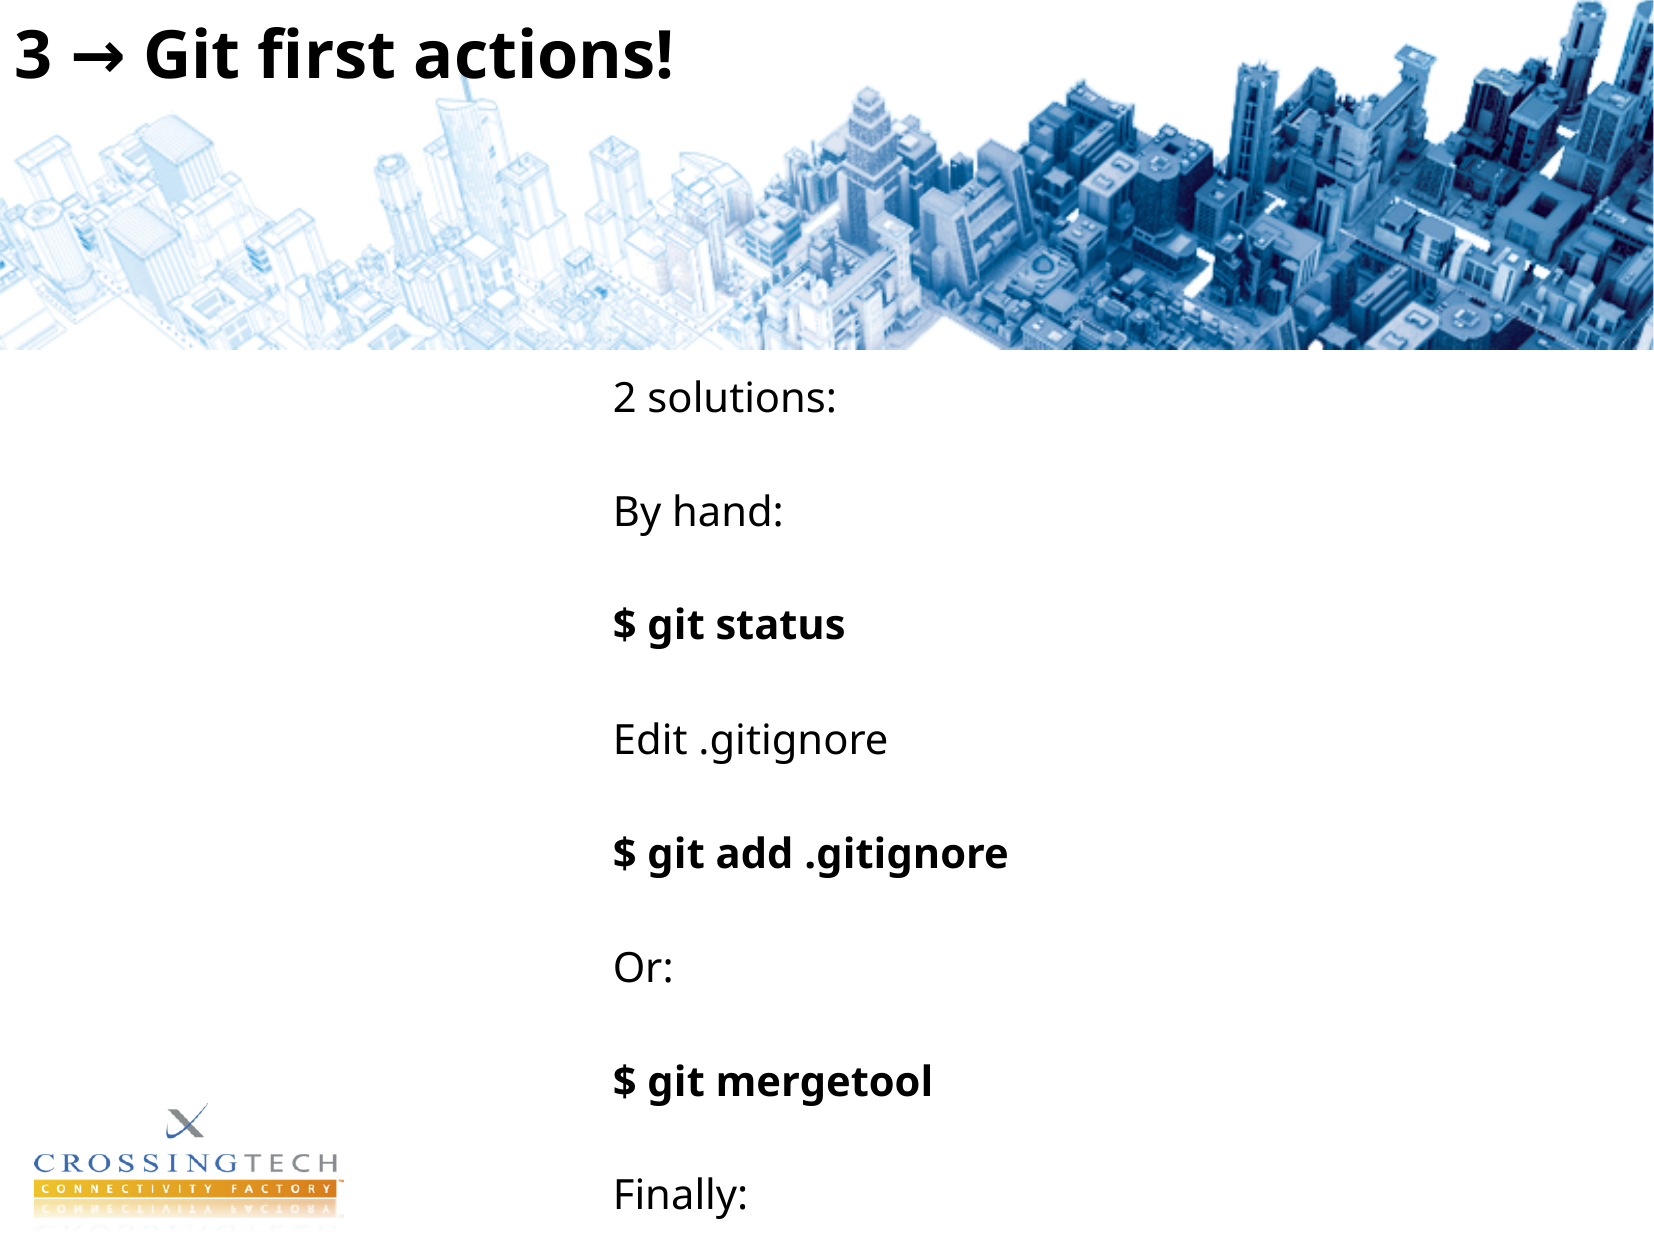

3 → Git first actions!
2 solutions:
By hand:
$ git status
Edit .gitignore
$ git add .gitignore
Or:
$ git mergetool
Finally:
$ git rebase --continue